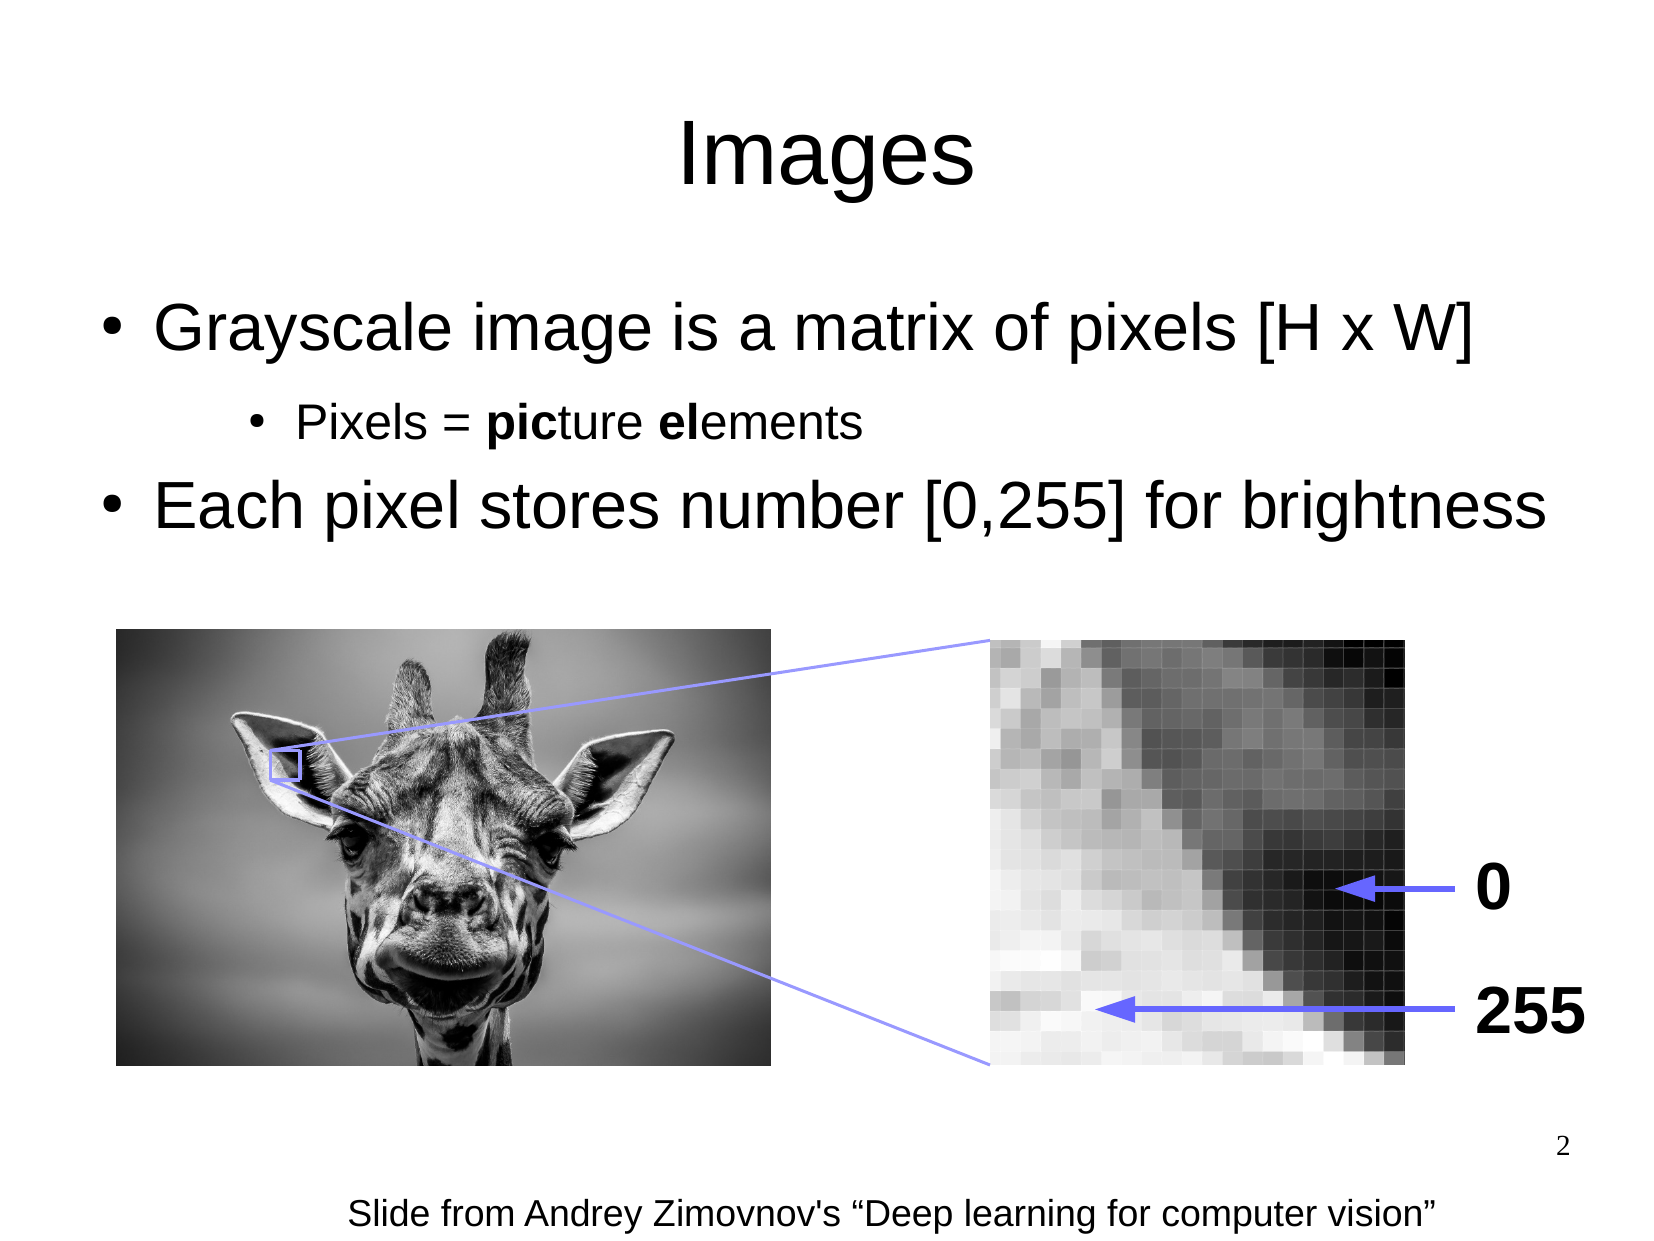

# Images
Grayscale image is a matrix of pixels [H x W]
Pixels = picture elements
Each pixel stores number [0,255] for brightness
0
255
2
Slide from Andrey Zimovnov's “Deep learning for computer vision”